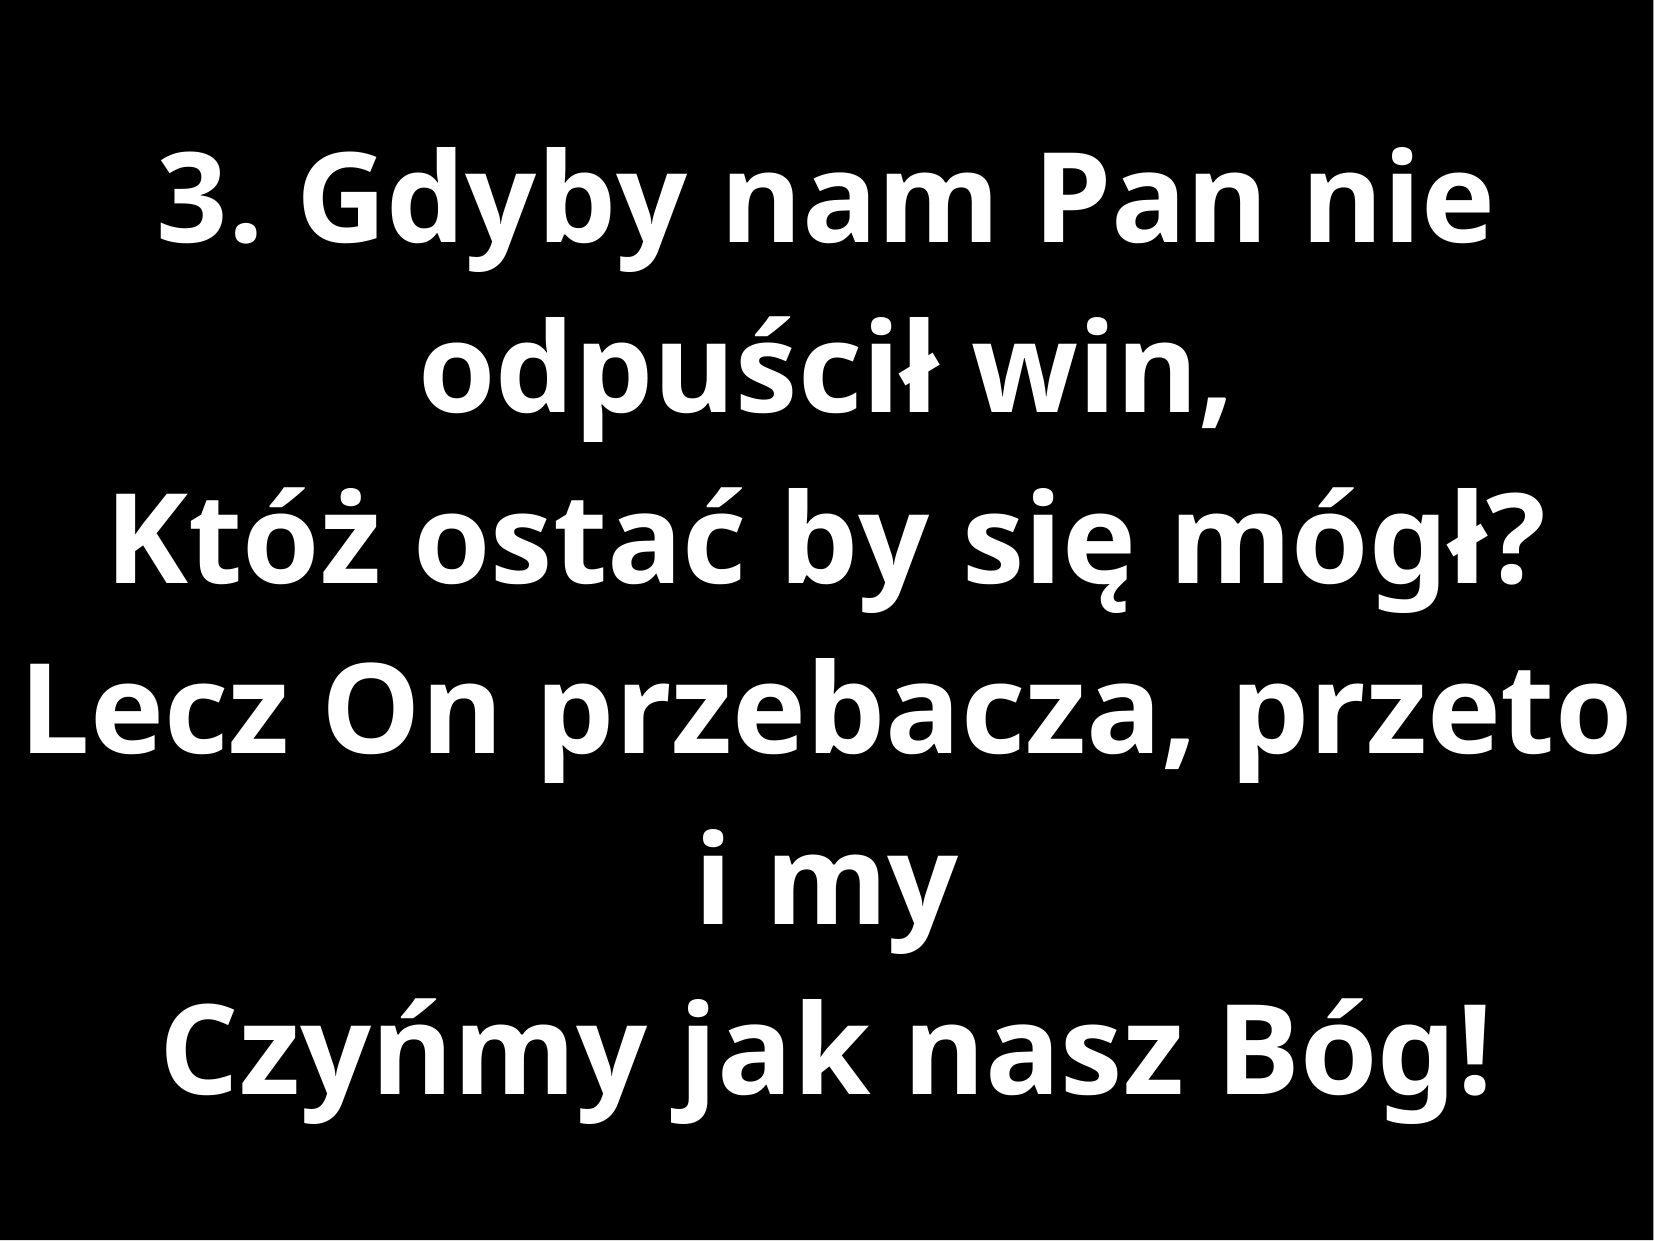

# 3. Gdyby nam Pan nie odpuścił win, Któż ostać by się mógł? Lecz On przebacza, przeto i my Czyńmy jak nasz Bóg!